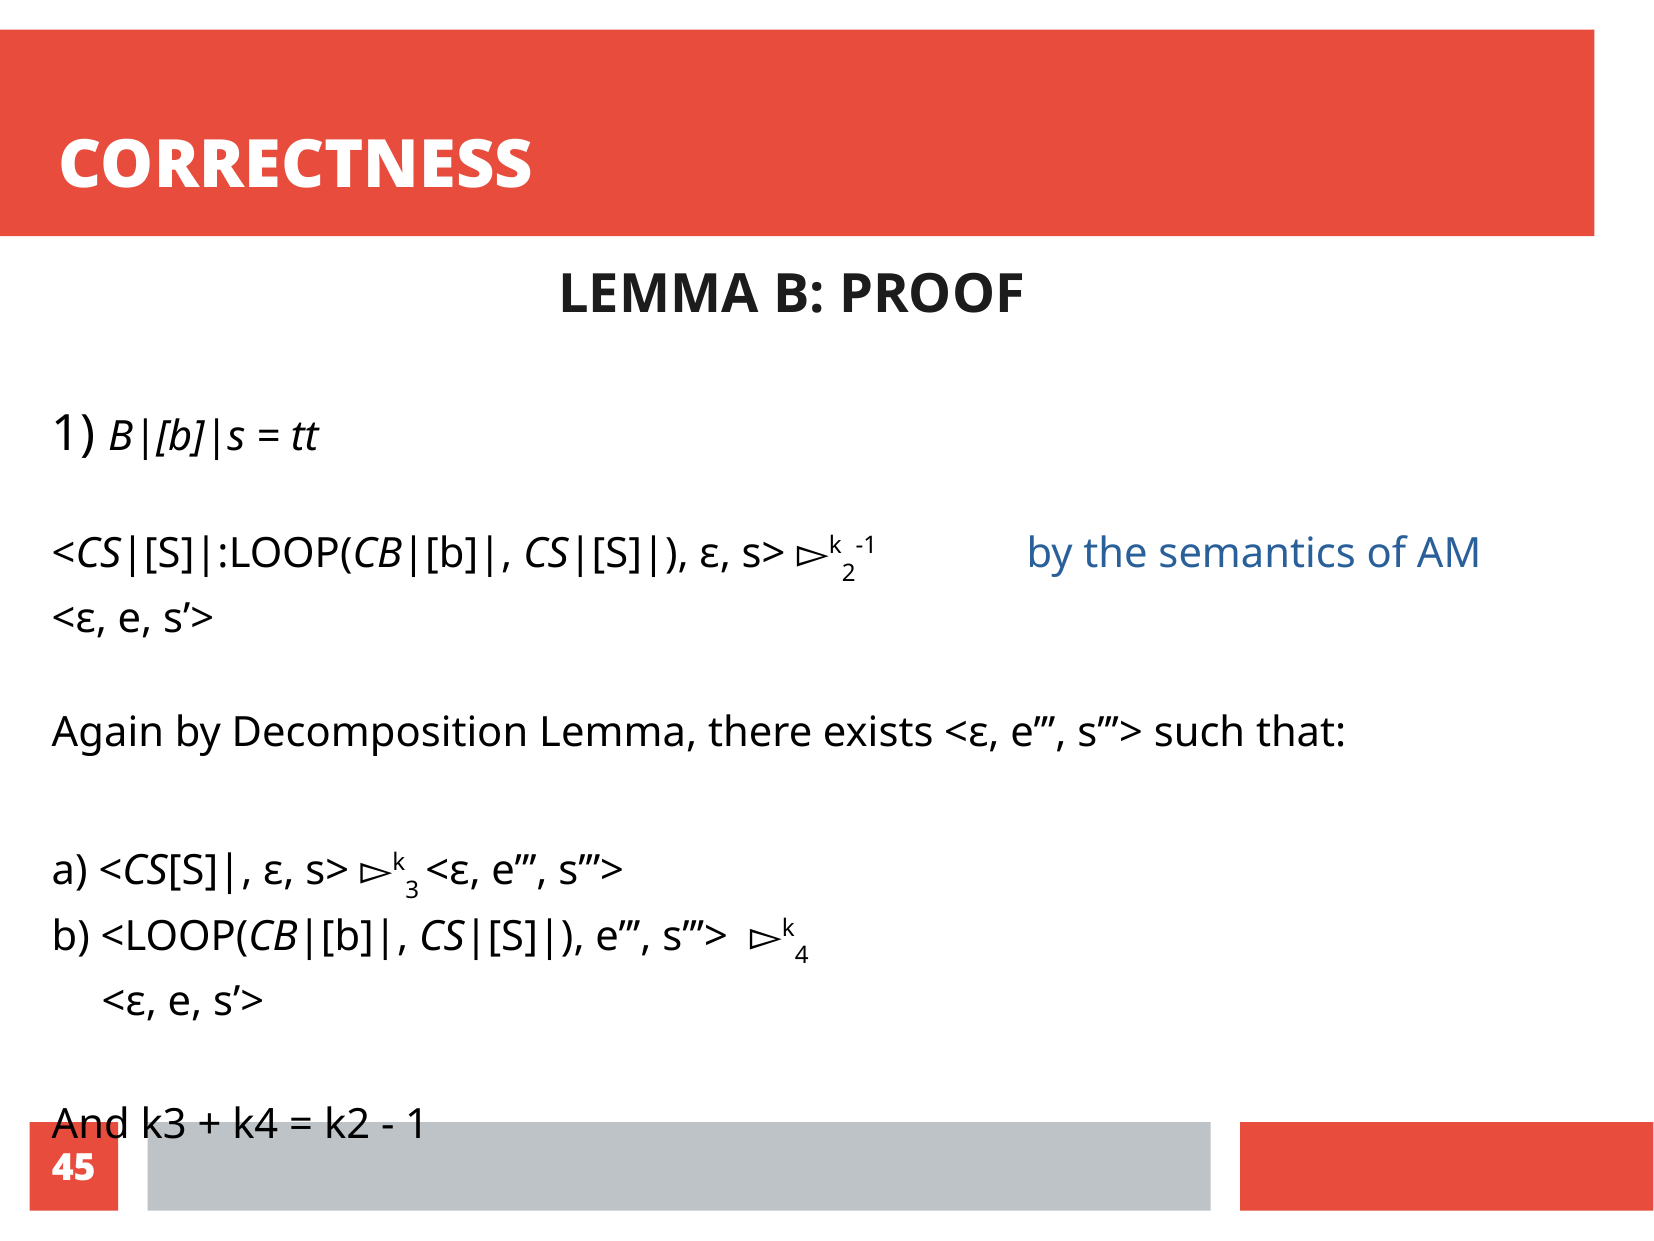

# CORRECTNESS
LEMMA B: PROOF
1) B|[b]|s = tt
<CS|[S]|:LOOP(CB|[b]|, CS|[S]|), ε, s> ▻k2-1 		by the semantics of AM
<ε, e, s’>
Again by Decomposition Lemma, there exists <ε, e’’’, s’’’> such that:
a) <CS[S]|, ε, s> ▻k3 <ε, e’’’, s’’’>
b) <LOOP(CB|[b]|, CS|[S]|), e’’’, s’’’> ▻k4
 <ε, e, s’>
And k3 + k4 = k2 - 1
45